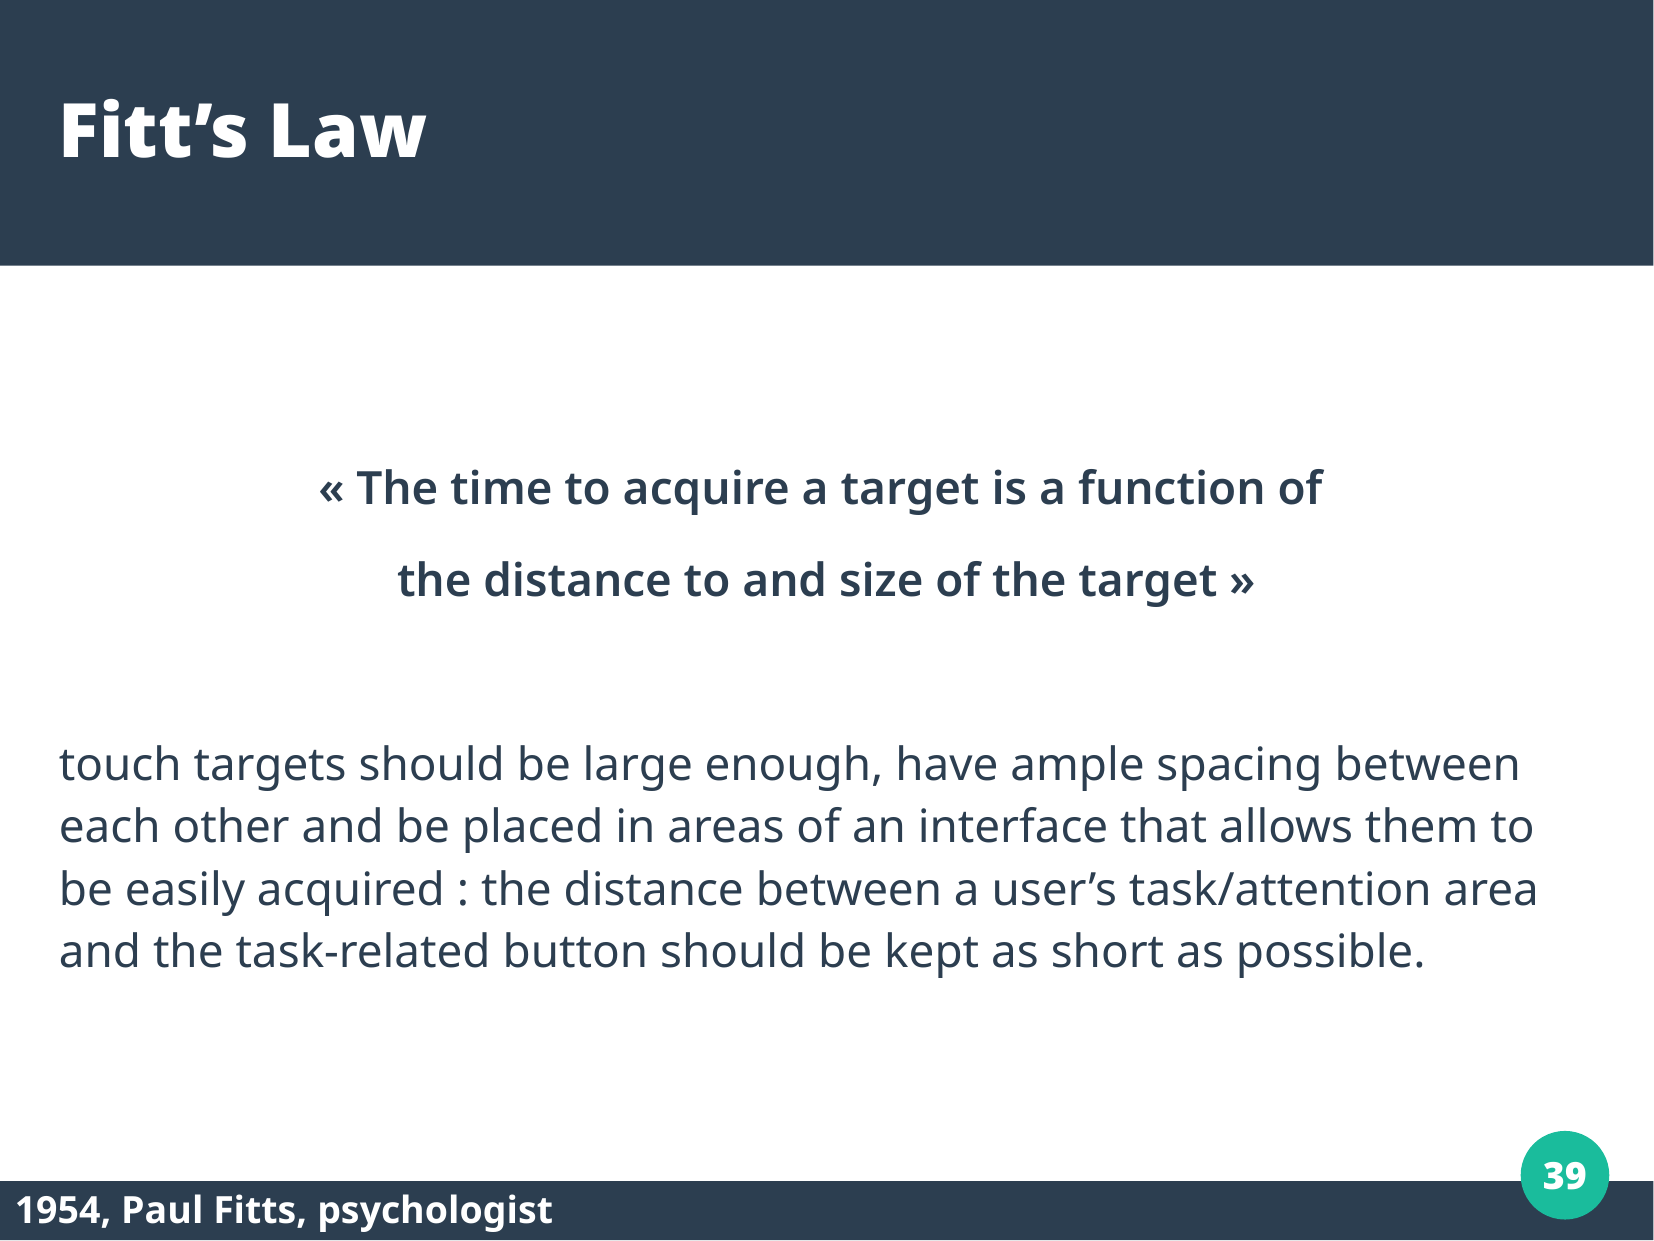

# Fitt’s Law
« The time to acquire a target is a function of
the distance to and size of the target »
touch targets should be large enough, have ample spacing between each other and be placed in areas of an interface that allows them to be easily acquired : the distance between a user’s task/attention area and the task-related button should be kept as short as possible.
39
1954, Paul Fitts, psychologist